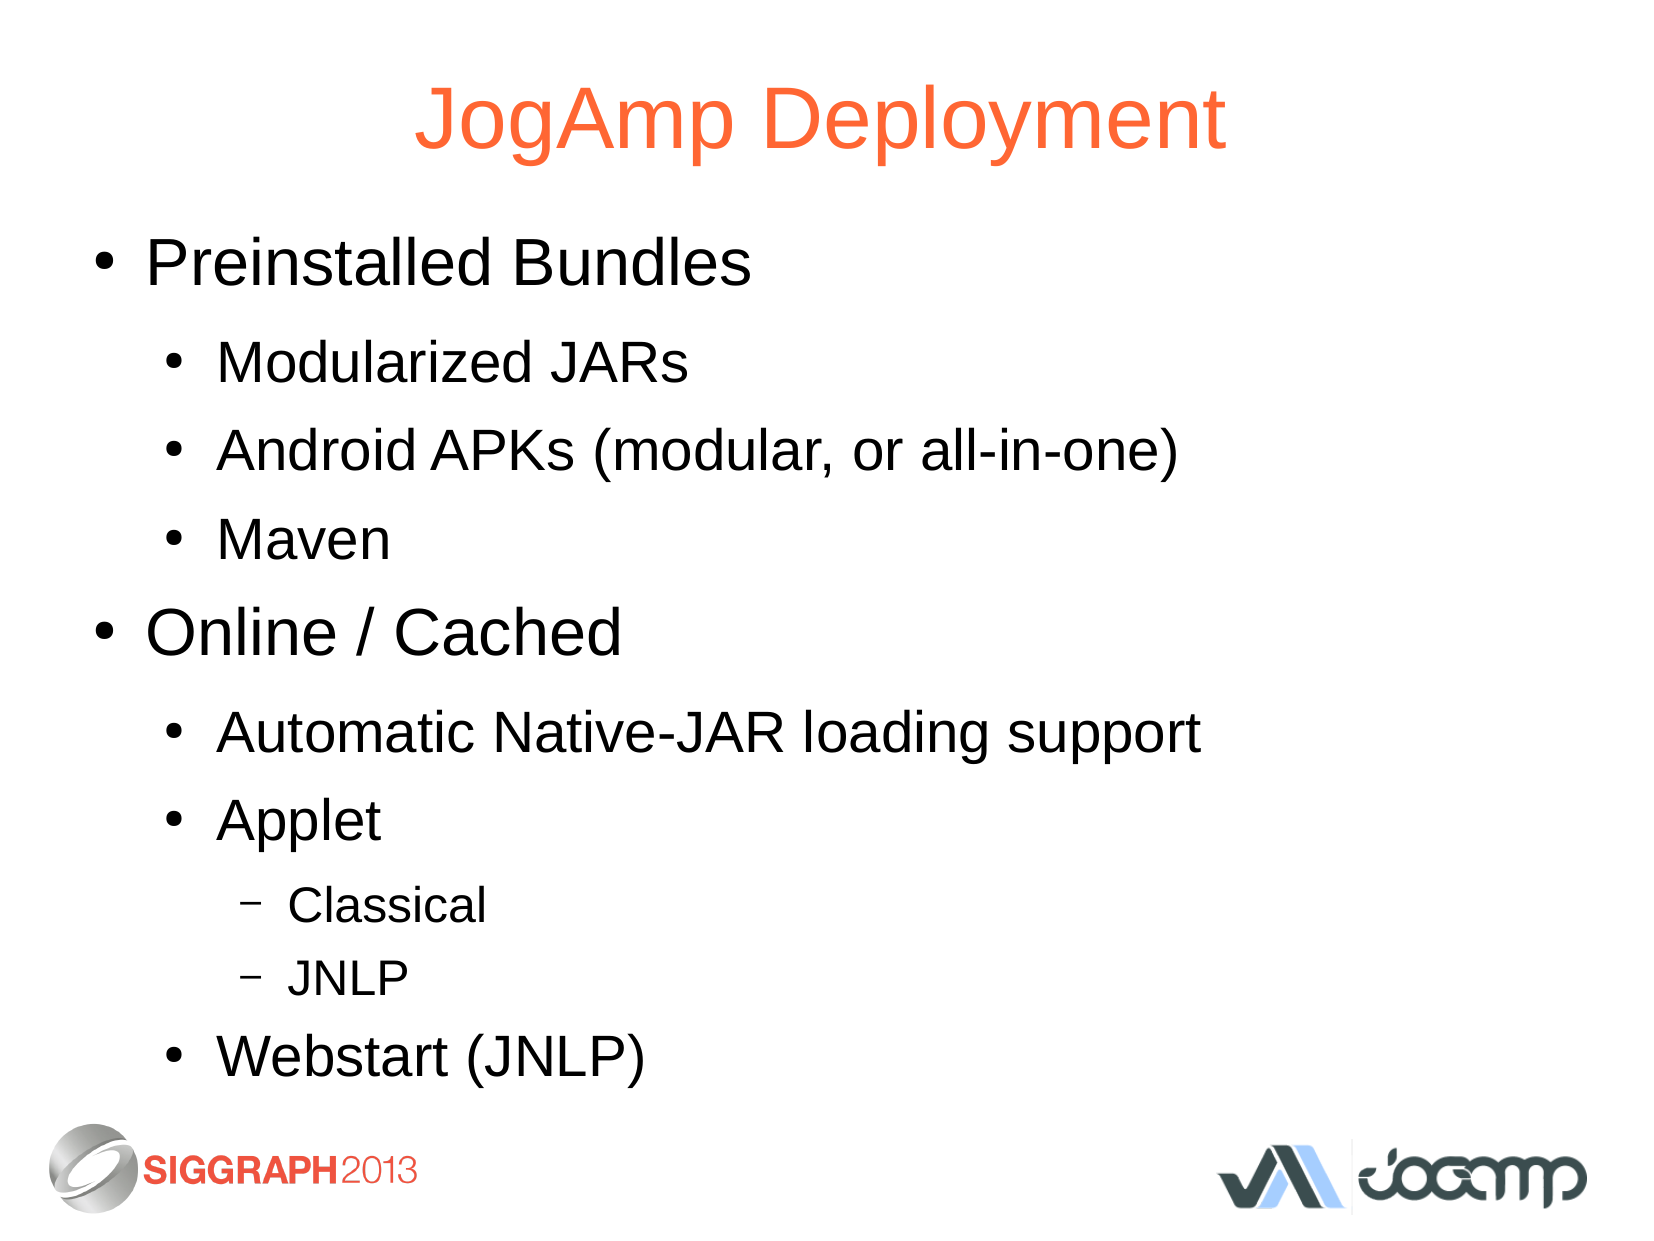

# JogAmp Deployment
Preinstalled Bundles
Modularized JARs
Android APKs (modular, or all-in-one)
Maven
Online / Cached
Automatic Native-JAR loading support
Applet
Classical
JNLP
Webstart (JNLP)